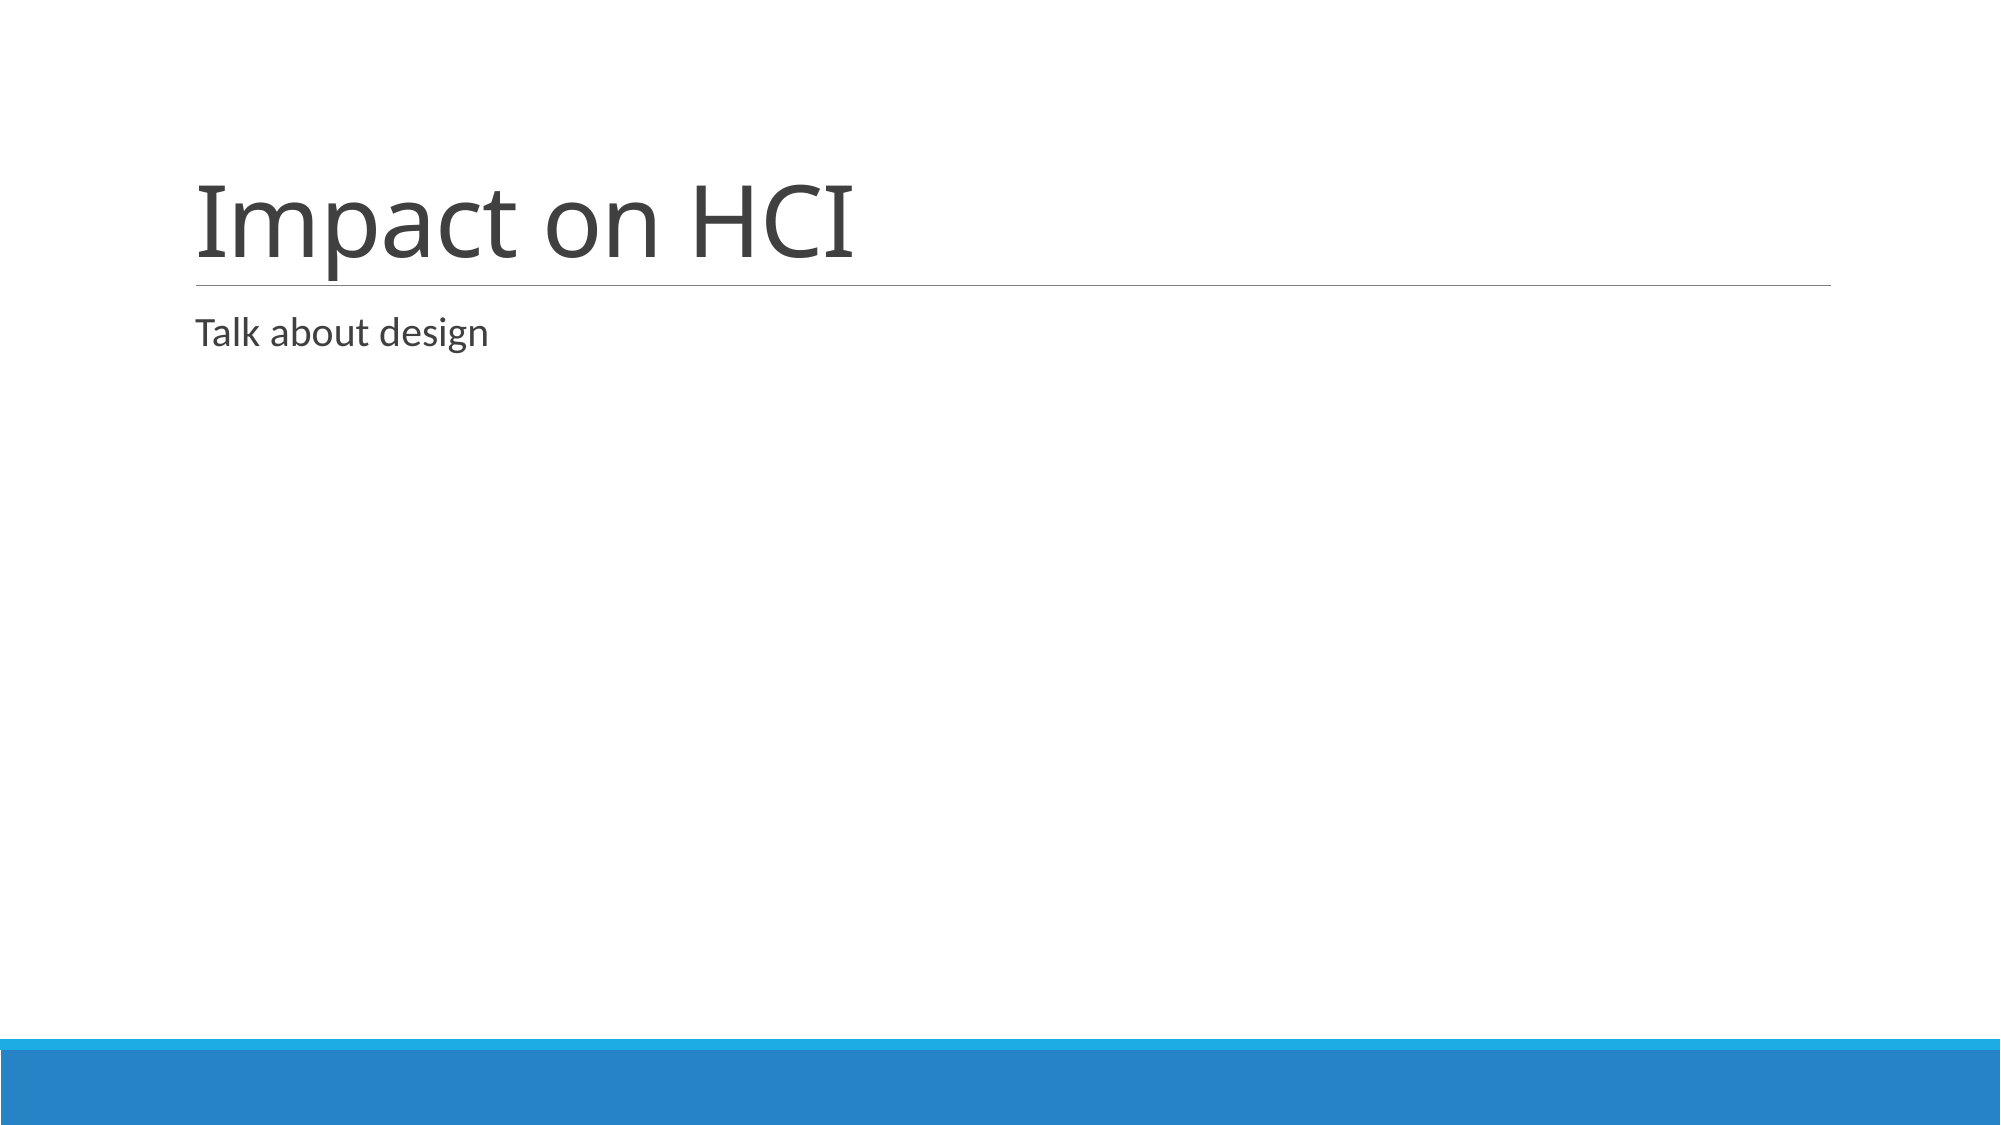

# Impact on HCI
Talk about design